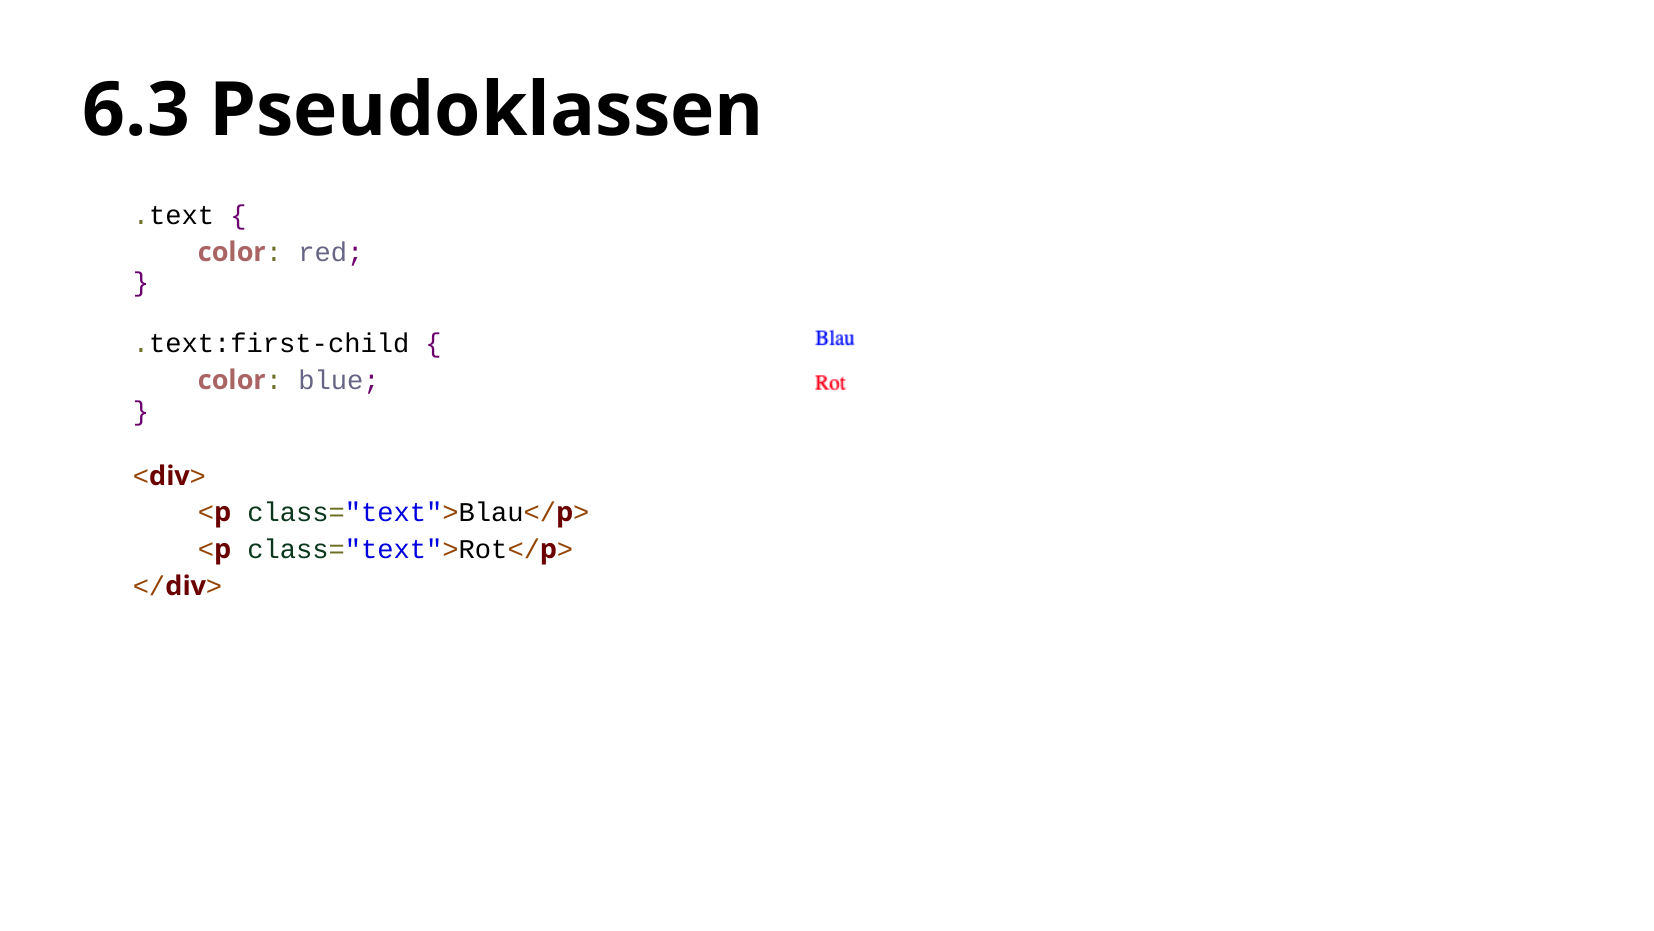

# 6.3 Pseudoklassen
.text {
 color: red;
}
.text:first-child {
 color: blue;
}
<div>
 <p class="text">Blau</p>
 <p class="text">Rot</p>
</div>